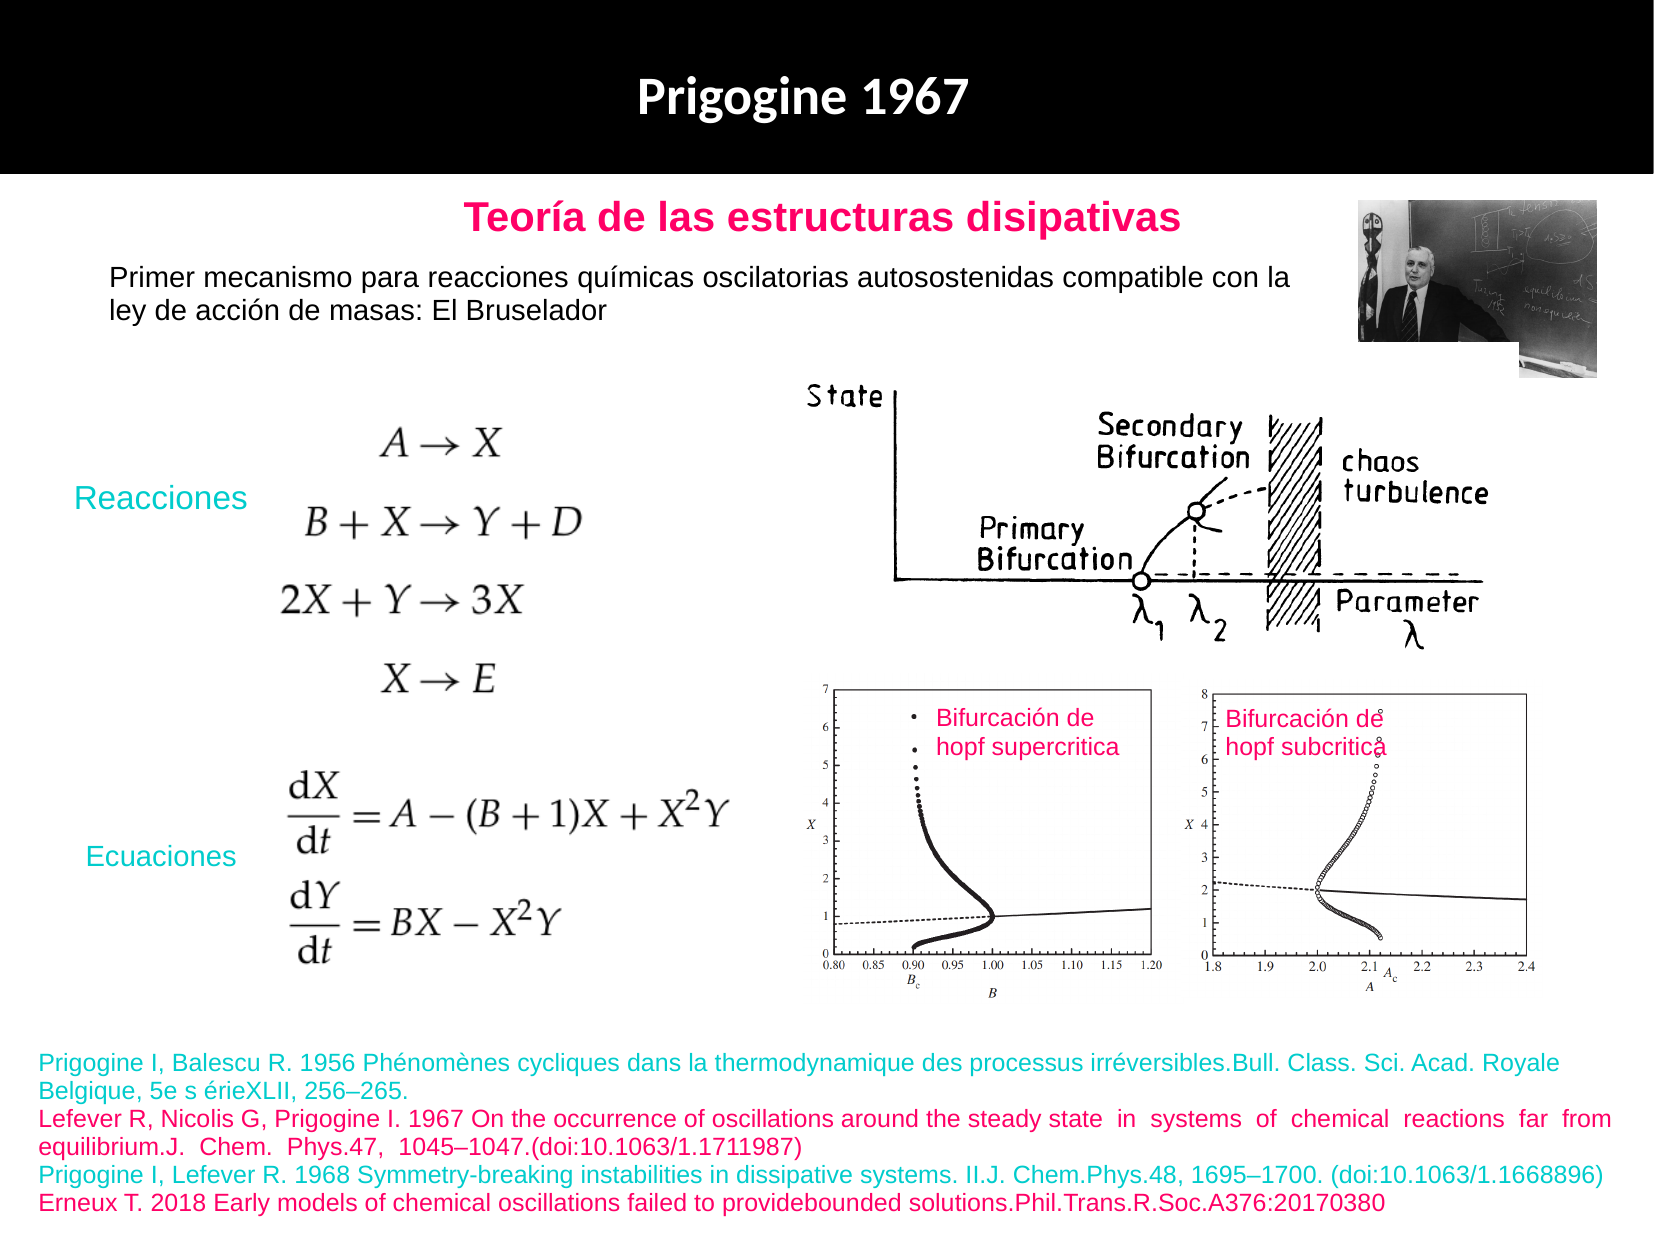

Prigogine 1967
Teoría de las estructuras disipativas
Primer mecanismo para reacciones químicas oscilatorias autosostenidas compatible con la ley de acción de masas: El Bruselador
Bifurcación de hopf supercritica
Bifurcación de hopf subcritica
Reacciones
Ecuaciones
Prigogine I, Balescu R. 1956 Phénomènes cycliques dans la thermodynamique des processus irréversibles.Bull. Class. Sci. Acad. Royale Belgique, 5e s érieXLII, 256–265.
Lefever R, Nicolis G, Prigogine I. 1967 On the occurrence of oscillations around the steady state in systems of chemical reactions far from equilibrium.J. Chem. Phys.47, 1045–1047.(doi:10.1063/1.1711987)
Prigogine I, Lefever R. 1968 Symmetry-breaking instabilities in dissipative systems. II.J. Chem.Phys.48, 1695–1700. (doi:10.1063/1.1668896) Erneux T. 2018 Early models of chemical oscillations failed to providebounded solutions.Phil.Trans.R.Soc.A376:20170380